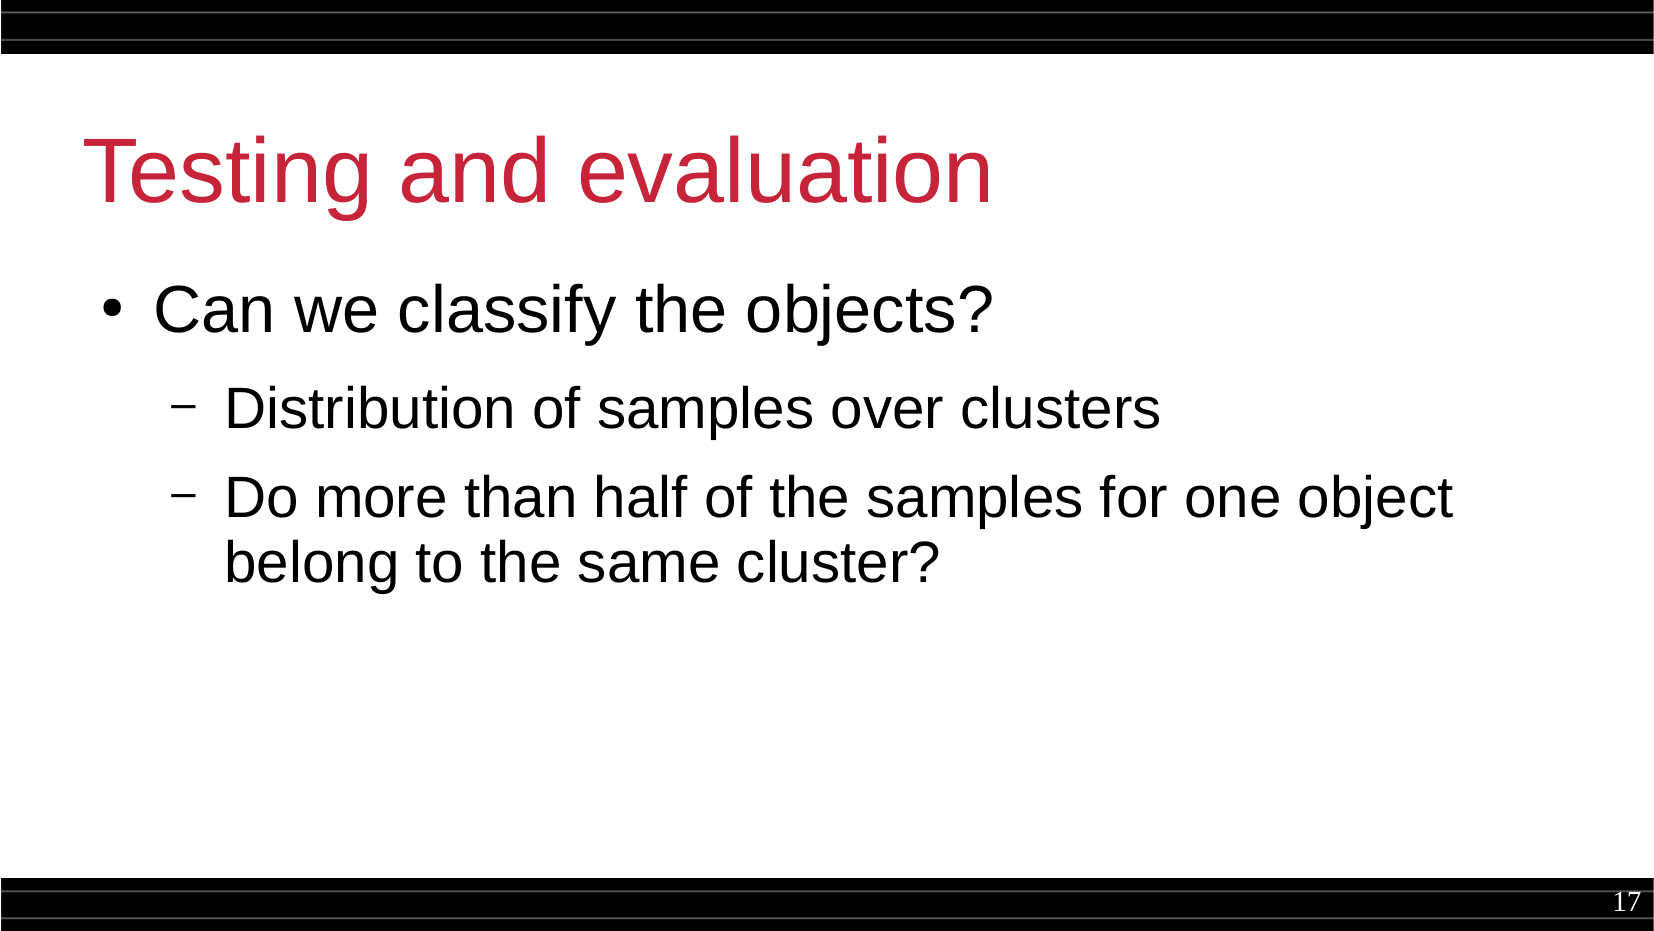

# Testing and evaluation
Can we classify the objects?
Distribution of samples over clusters
Do more than half of the samples for one object belong to the same cluster?